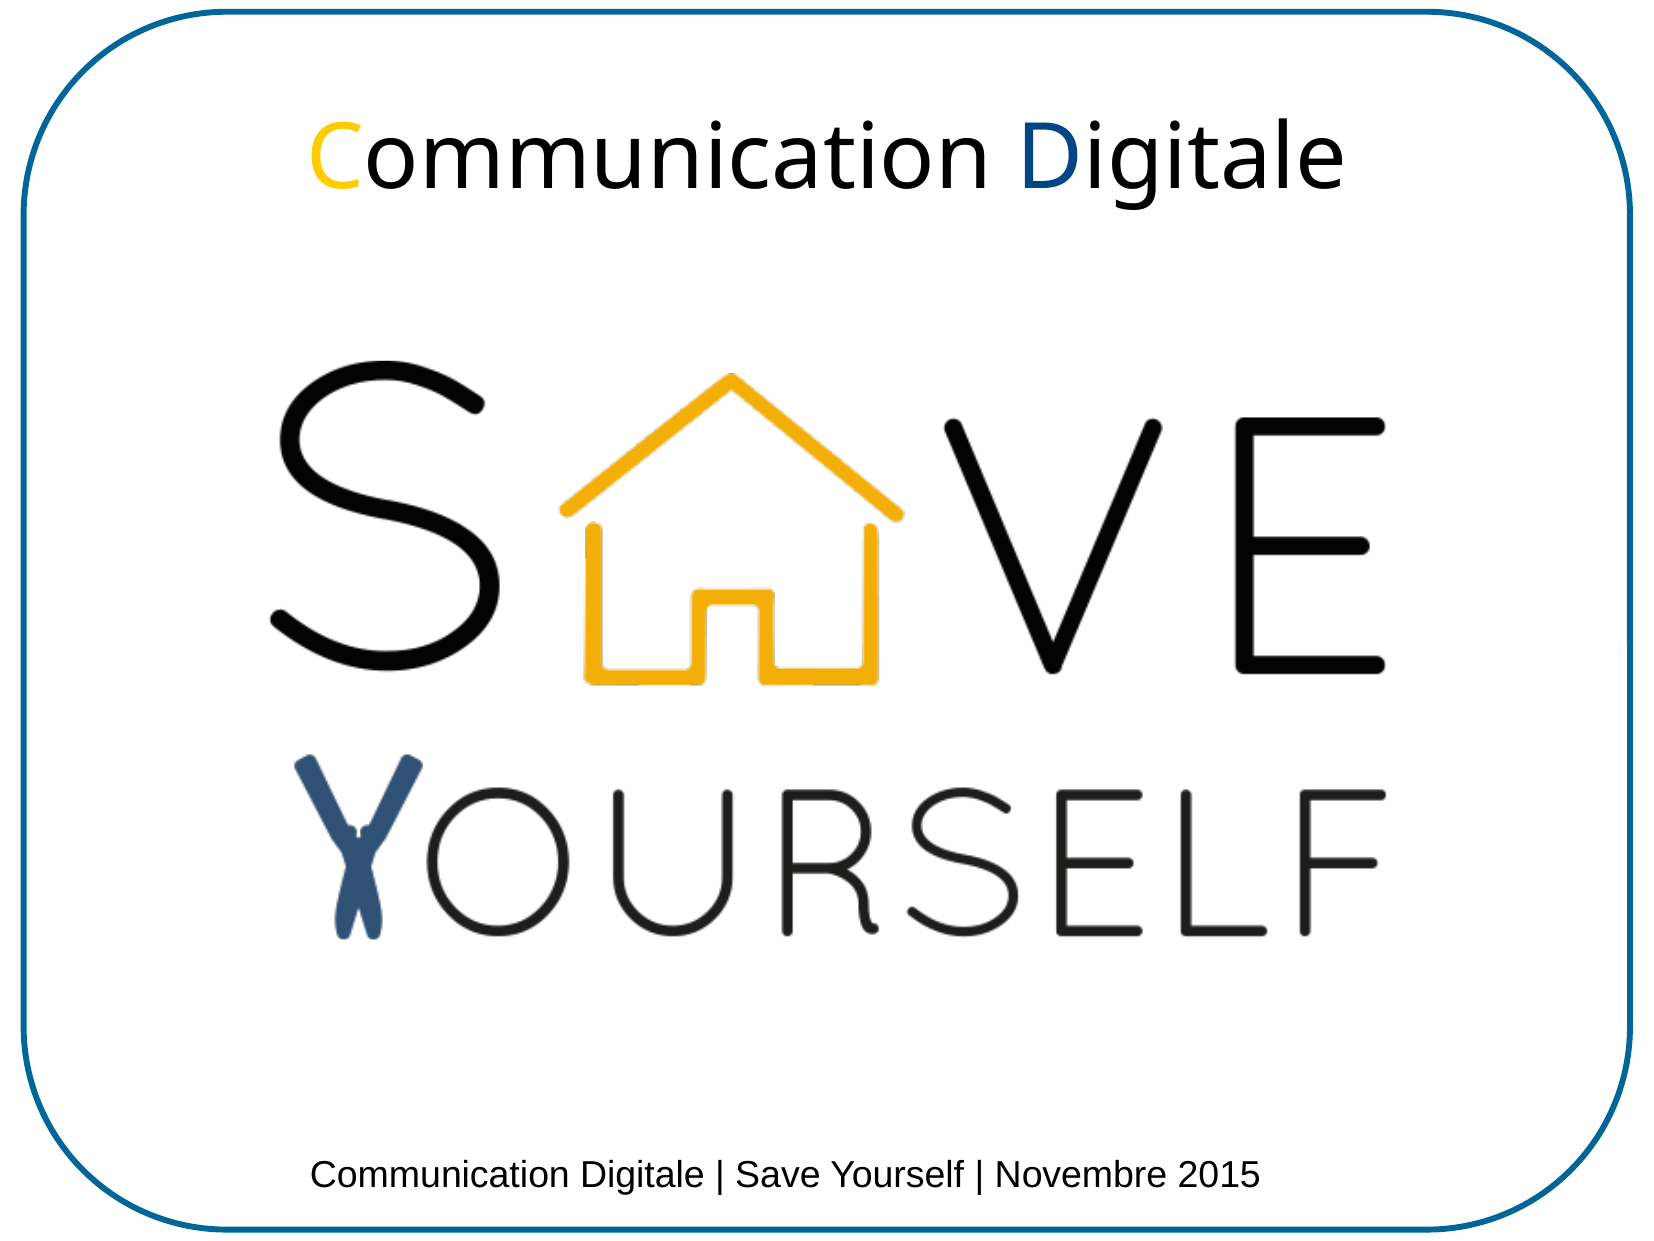

# Communication Digitale
Communication Digitale | Save Yourself | Novembre 2015